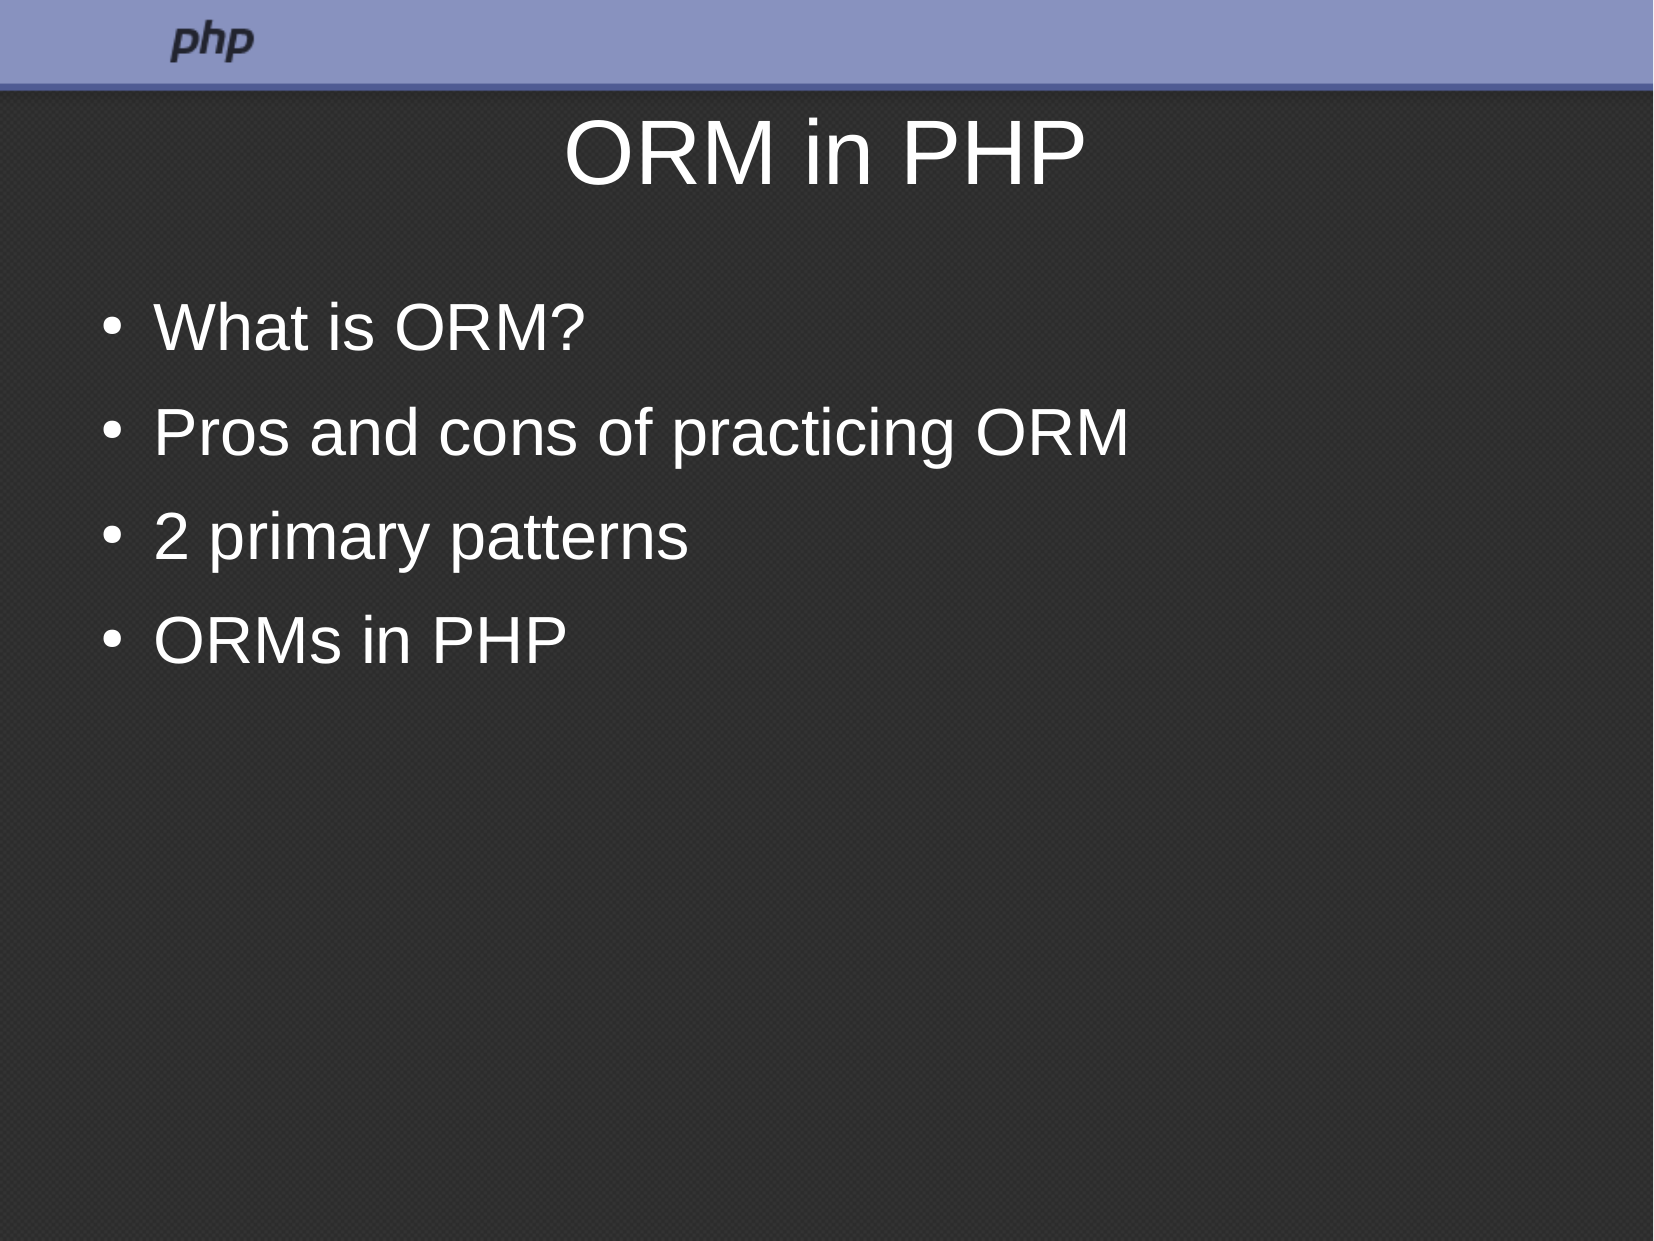

# ORM in PHP
What is ORM?
Pros and cons of practicing ORM
2 primary patterns
ORMs in PHP